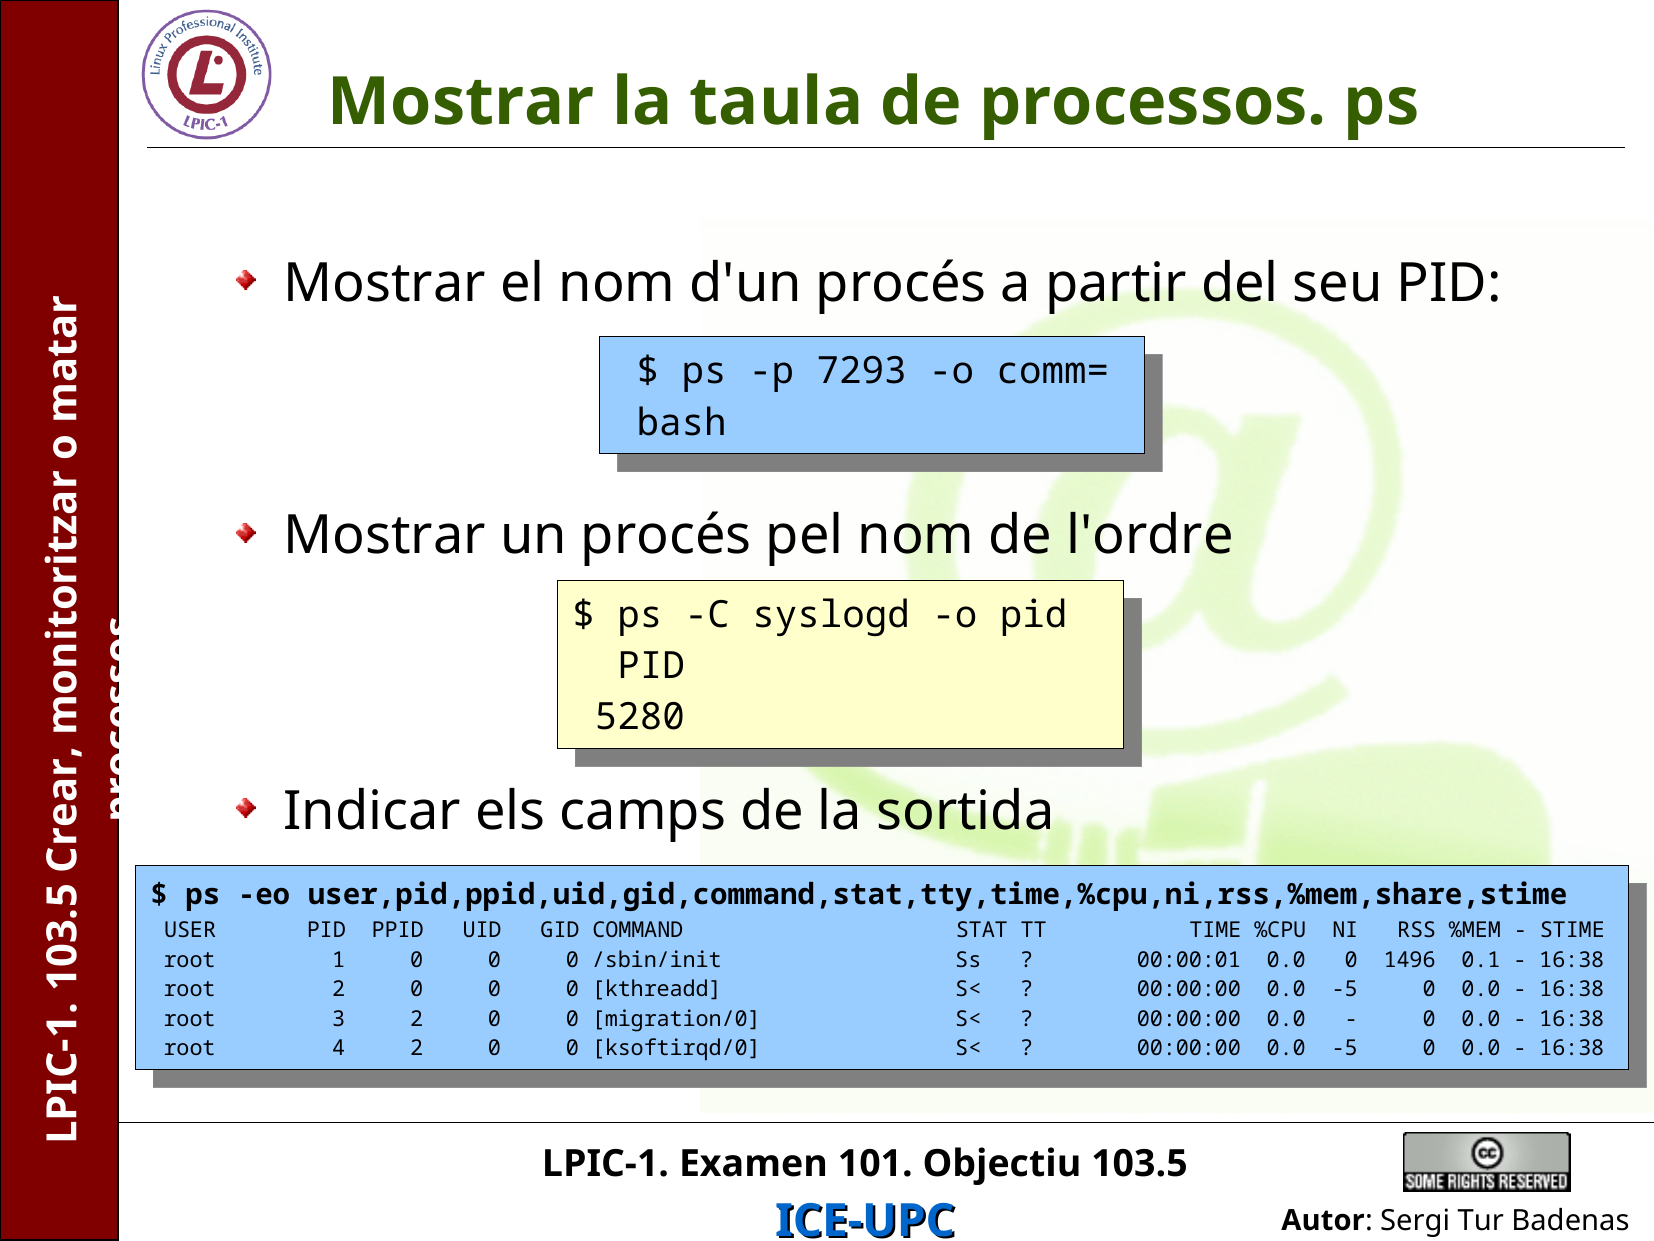

# Mostrar la taula de processos. ps
Mostrar el nom d'un procés a partir del seu PID:
Mostrar un procés pel nom de l'ordre
Indicar els camps de la sortida
 $ ps -p 7293 -o comm=
 bash
$ ps -C syslogd -o pid
 PID
 5280
$ ps -eo user,pid,ppid,uid,gid,command,stat,tty,time,%cpu,ni,rss,%mem,share,stime
 USER PID PPID UID GID COMMAND STAT TT TIME %CPU NI RSS %MEM - STIME
 root 1 0 0 0 /sbin/init Ss ? 00:00:01 0.0 0 1496 0.1 - 16:38
 root 2 0 0 0 [kthreadd] S< ? 00:00:00 0.0 -5 0 0.0 - 16:38
 root 3 2 0 0 [migration/0] S< ? 00:00:00 0.0 - 0 0.0 - 16:38
 root 4 2 0 0 [ksoftirqd/0] S< ? 00:00:00 0.0 -5 0 0.0 - 16:38